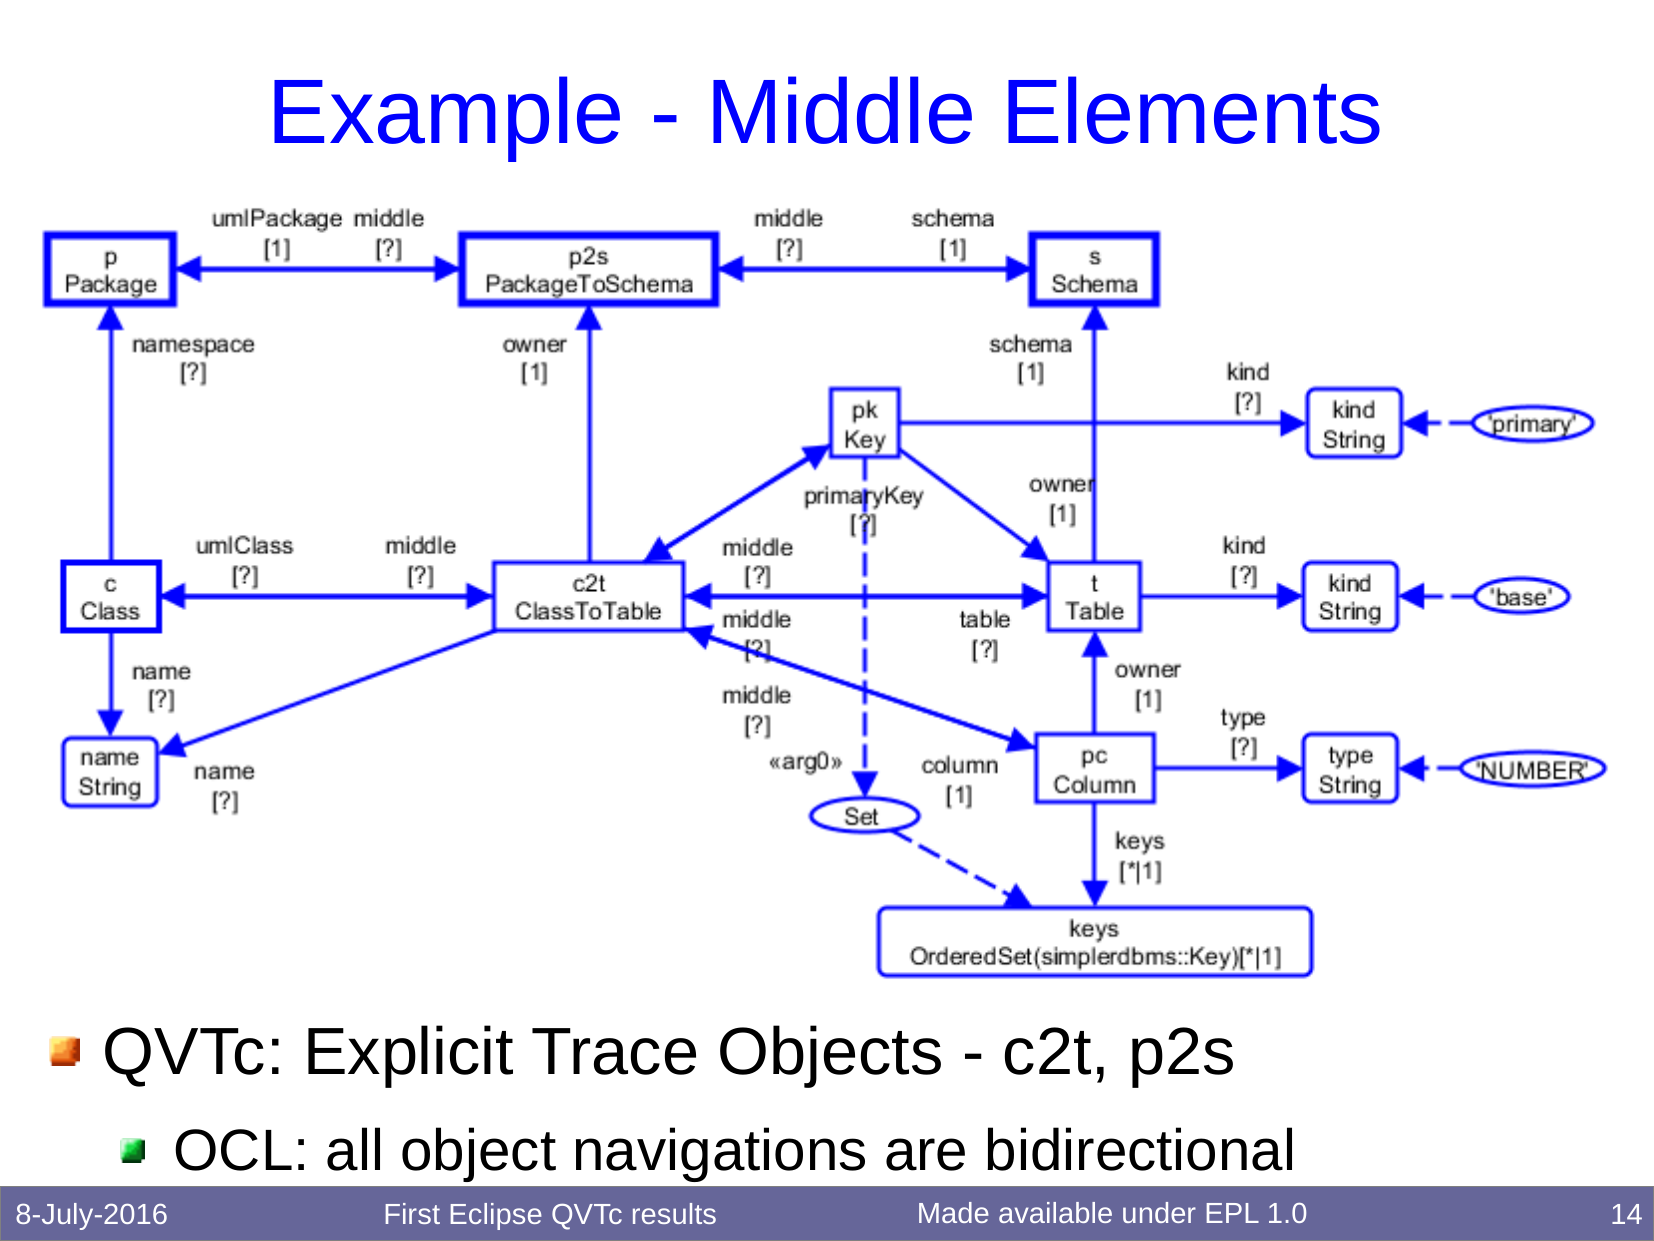

# Example - Middle Elements
QVTc: Explicit Trace Objects - c2t, p2s
OCL: all object navigations are bidirectional
8-July-2016
First Eclipse QVTc results
14